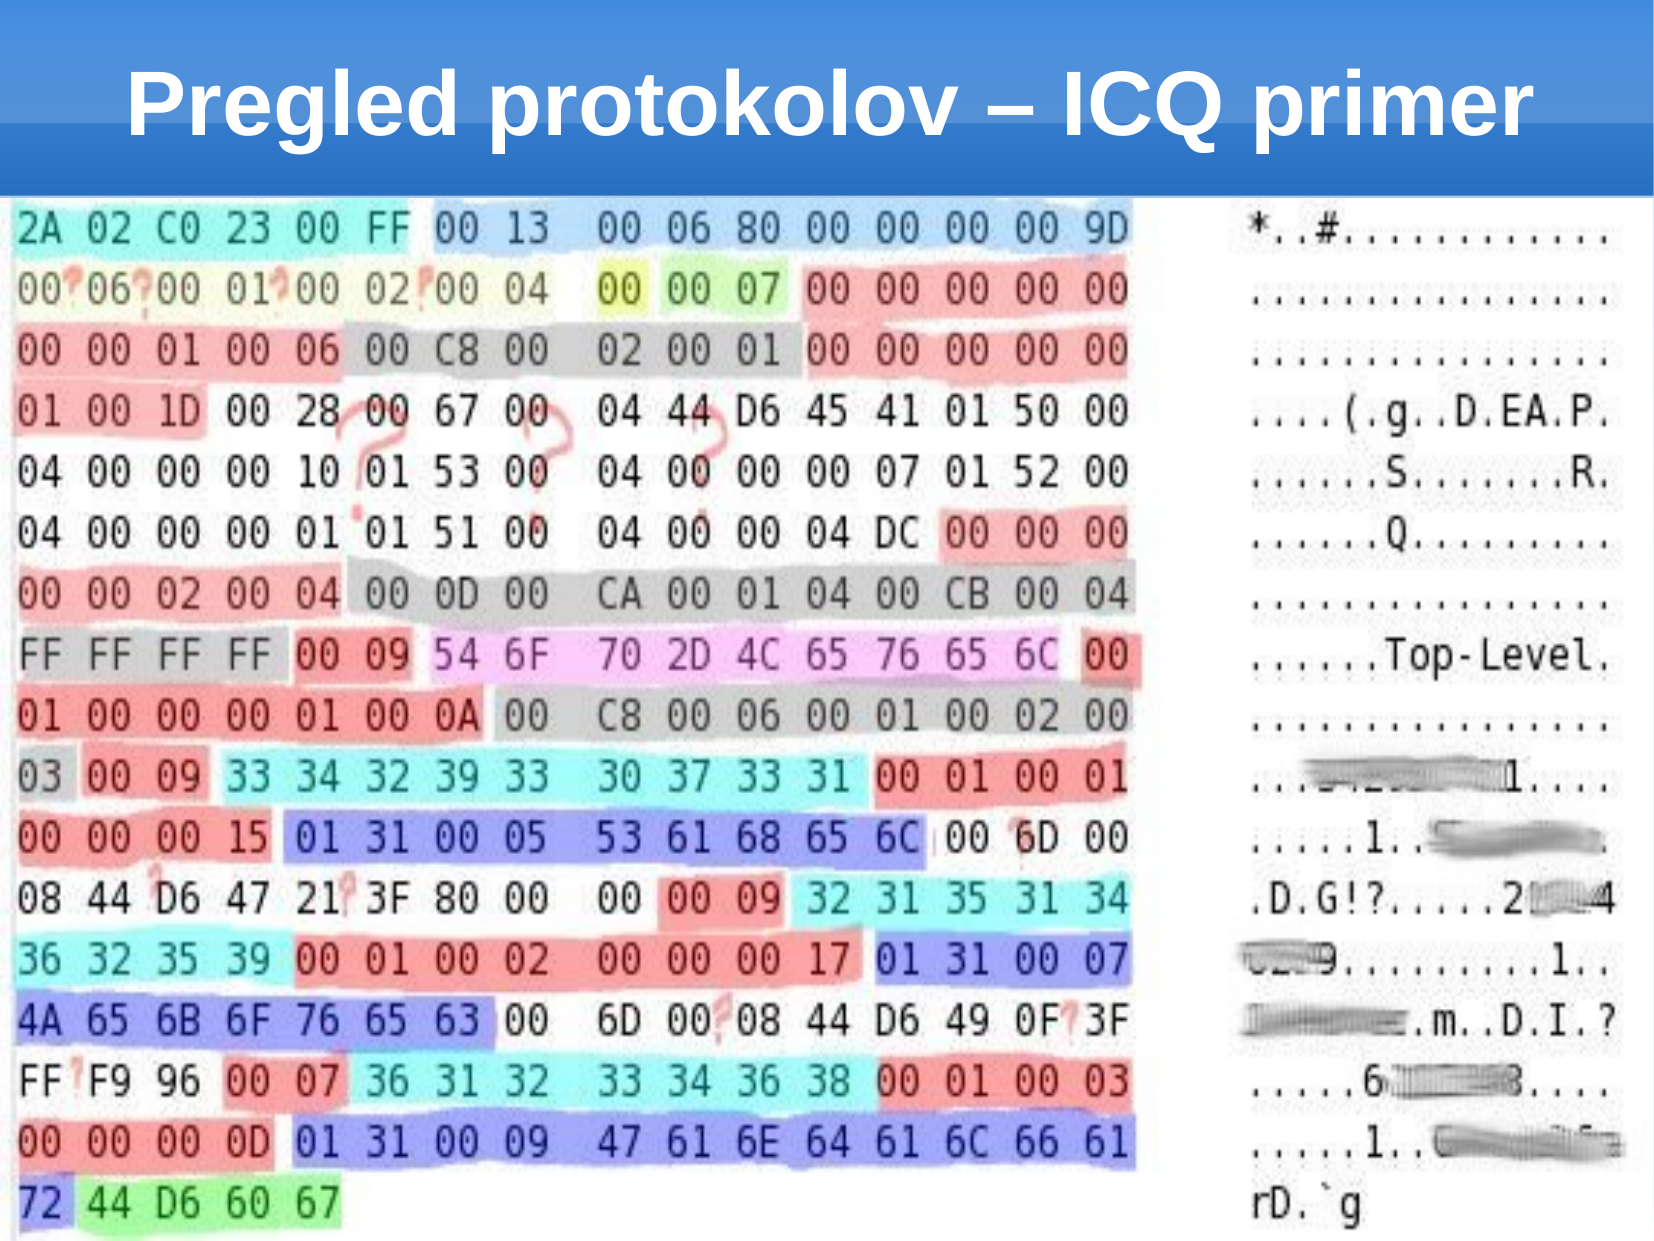

# Pregled protokolov – ICQ primer
JimmyIM (http://jimmyim.berlios.de)
25